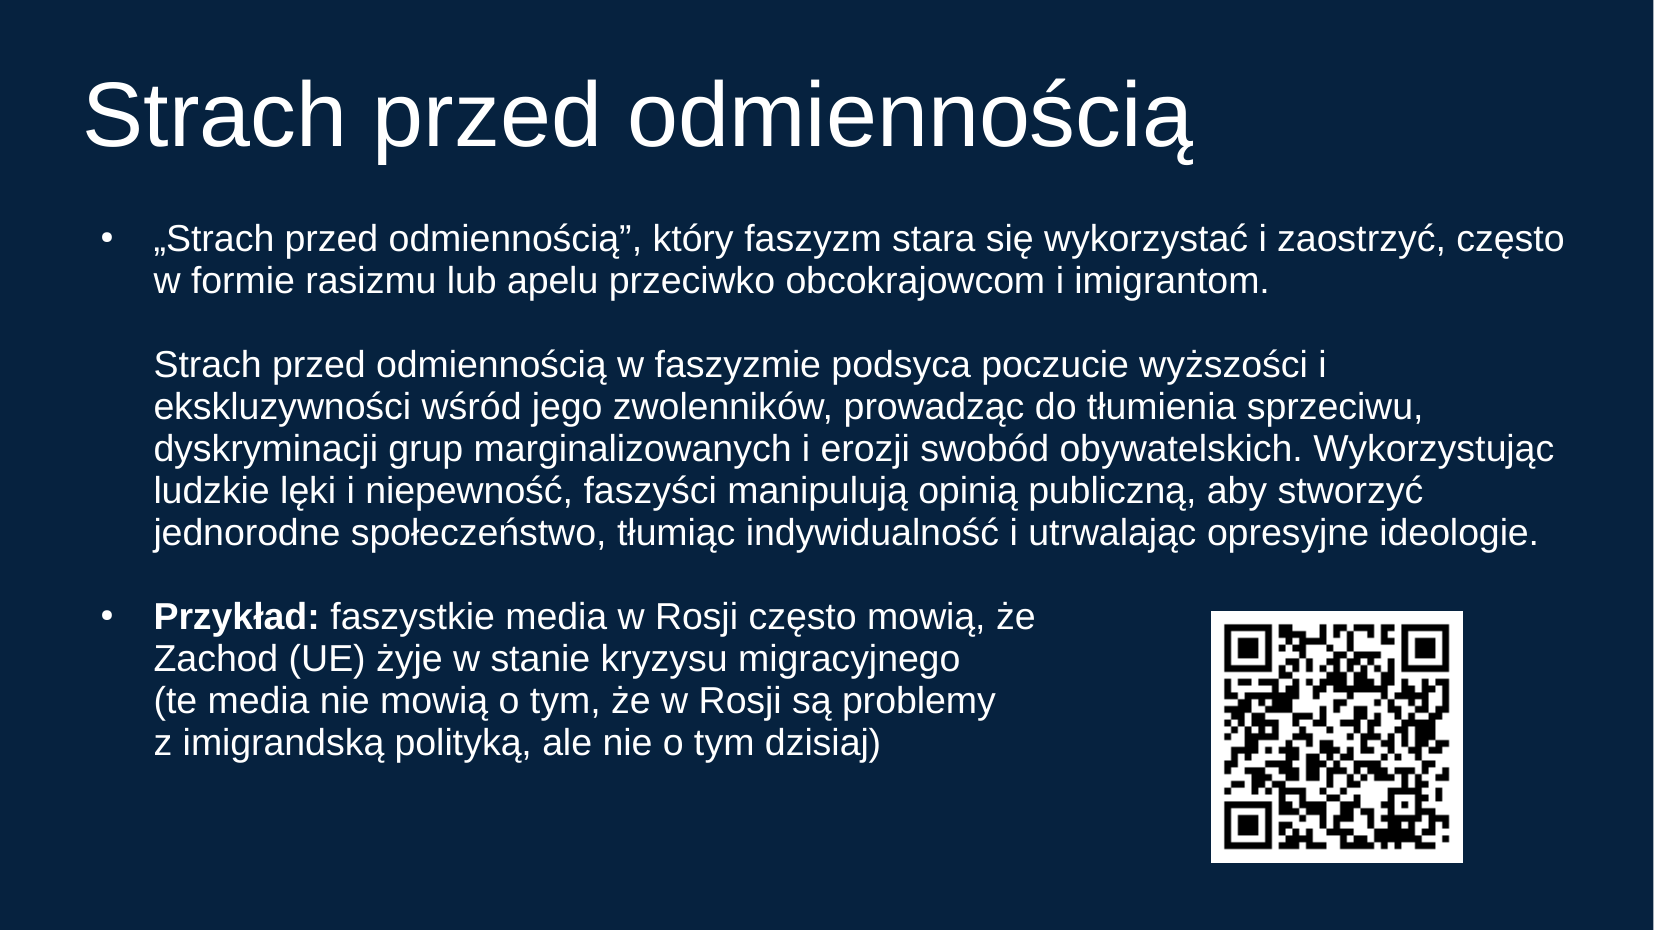

# Strach przed odmiennością
„Strach przed odmiennością”, który faszyzm stara się wykorzystać i zaostrzyć, często w formie rasizmu lub apelu przeciwko obcokrajowcom i imigrantom.
Strach przed odmiennością w faszyzmie podsyca poczucie wyższości i ekskluzywności wśród jego zwolenników, prowadząc do tłumienia sprzeciwu, dyskryminacji grup marginalizowanych i erozji swobód obywatelskich. Wykorzystując ludzkie lęki i niepewność, faszyści manipulują opinią publiczną, aby stworzyć jednorodne społeczeństwo, tłumiąc indywidualność i utrwalając opresyjne ideologie.
Przykład: faszystkie media w Rosji często mowią, że
Zachod (UE) żyje w stanie kryzysu migracyjnego
(te media nie mowią o tym, że w Rosji są problemy
z imigrandską polityką, ale nie o tym dzisiaj)